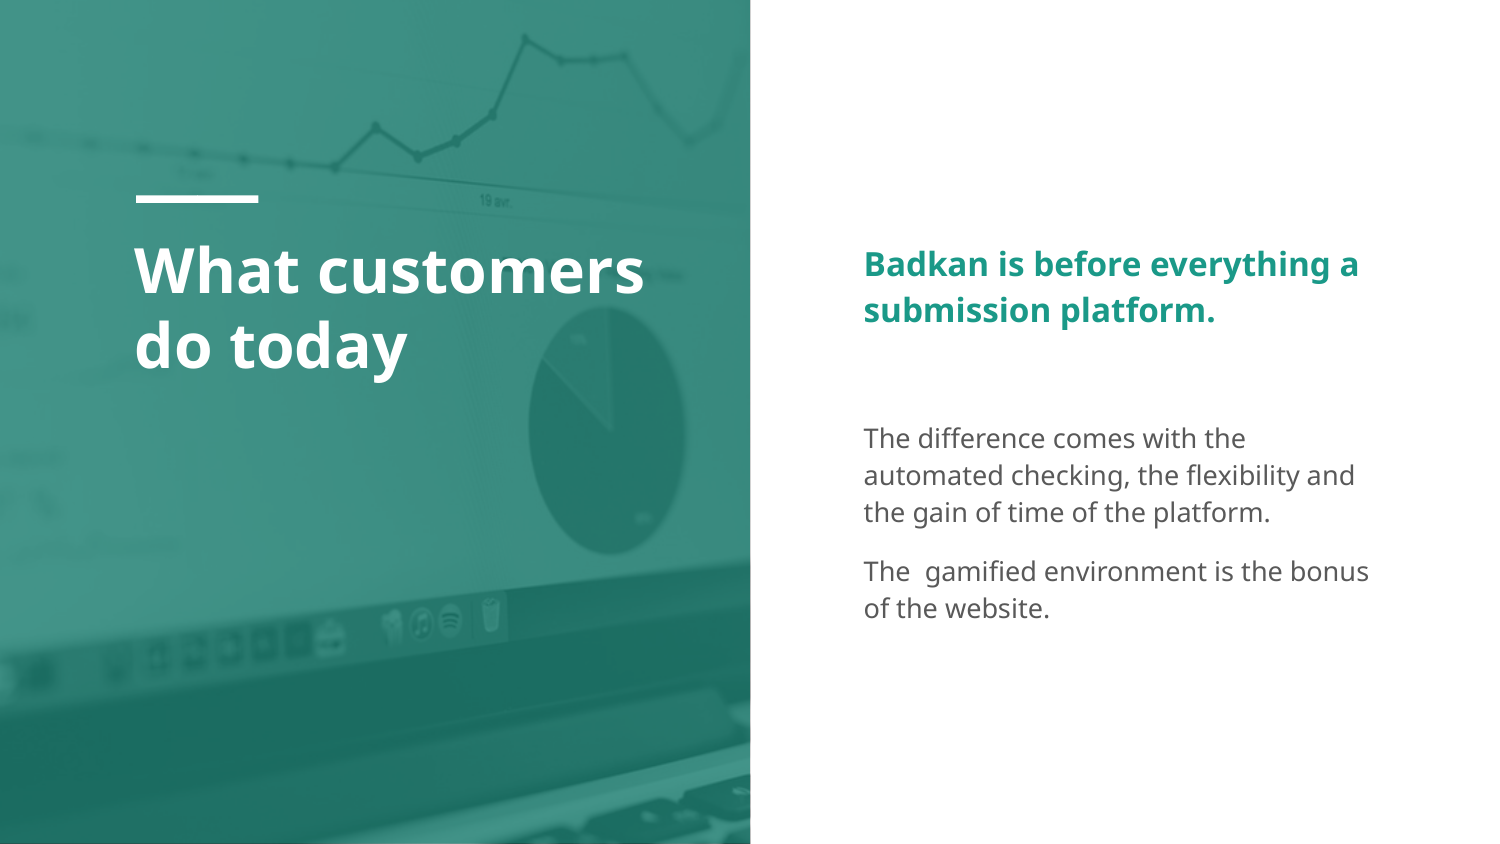

# What customers do today
Badkan is before everything a submission platform.
The difference comes with the automated checking, the flexibility and the gain of time of the platform.
The gamified environment is the bonus of the website.